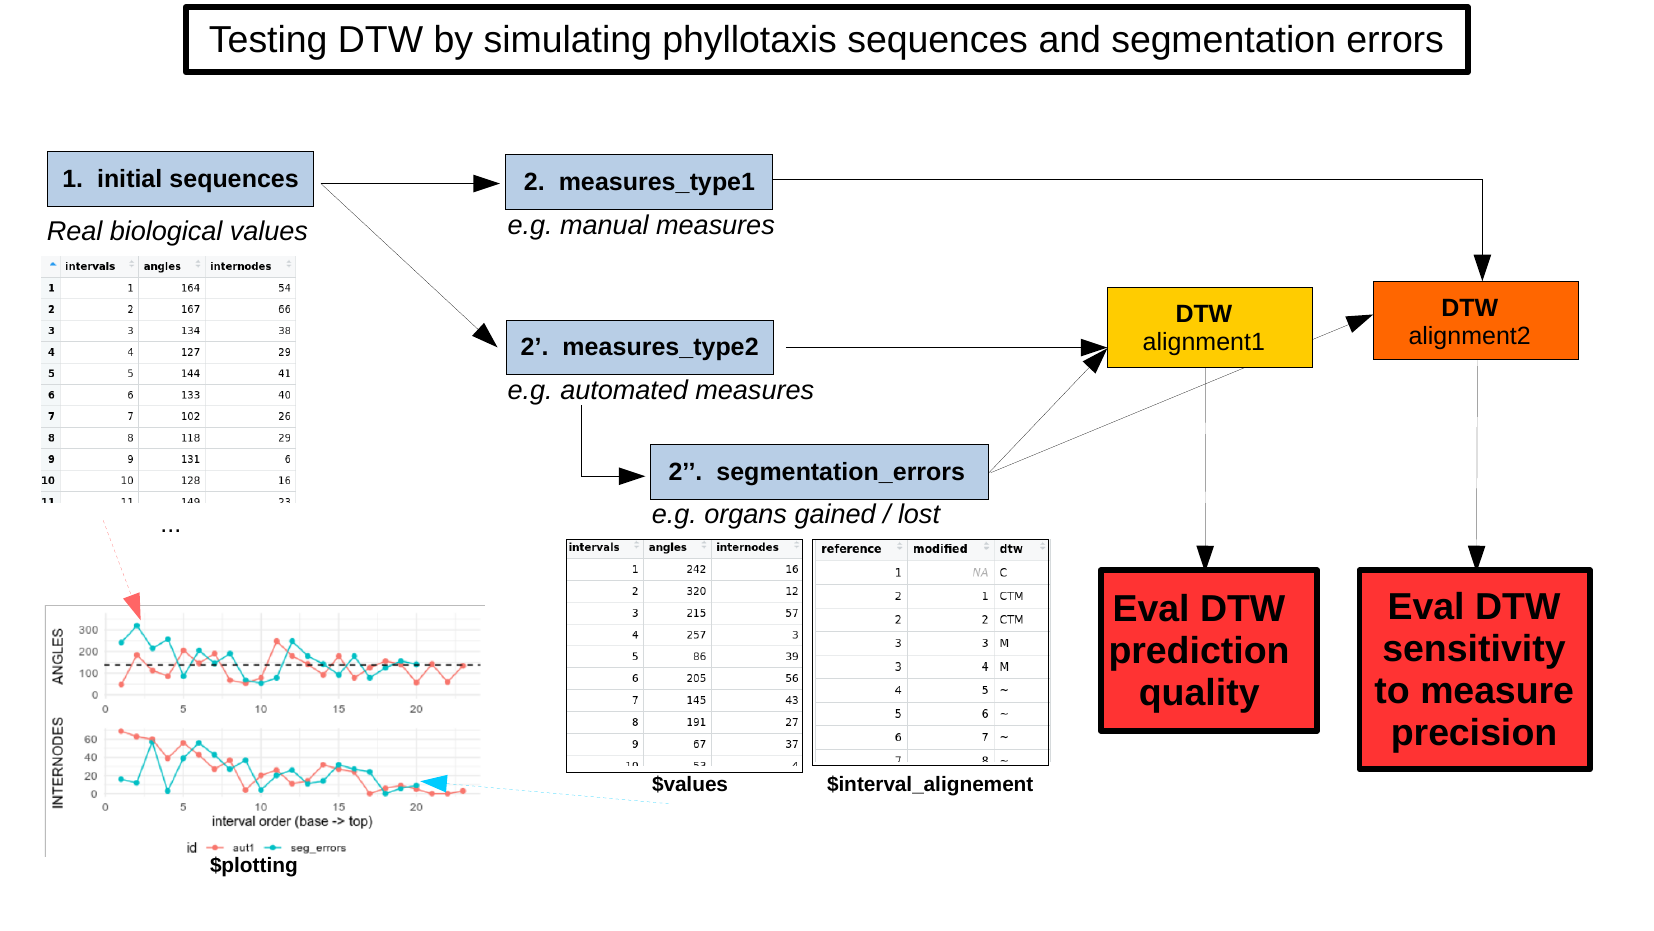

Testing DTW by simulating phyllotaxis sequences and segmentation errors
1. initial sequences
2. measures_type1
e.g. manual measures
Real biological values
DTW
alignment2
DTW
alignment1
2’. measures_type2
e.g. automated measures
2’’. segmentation_errors
e.g. organs gained / lost
...
$values
$interval_alignement
Eval DTW sensitivity to measure precision
Eval DTW prediction quality
$plotting